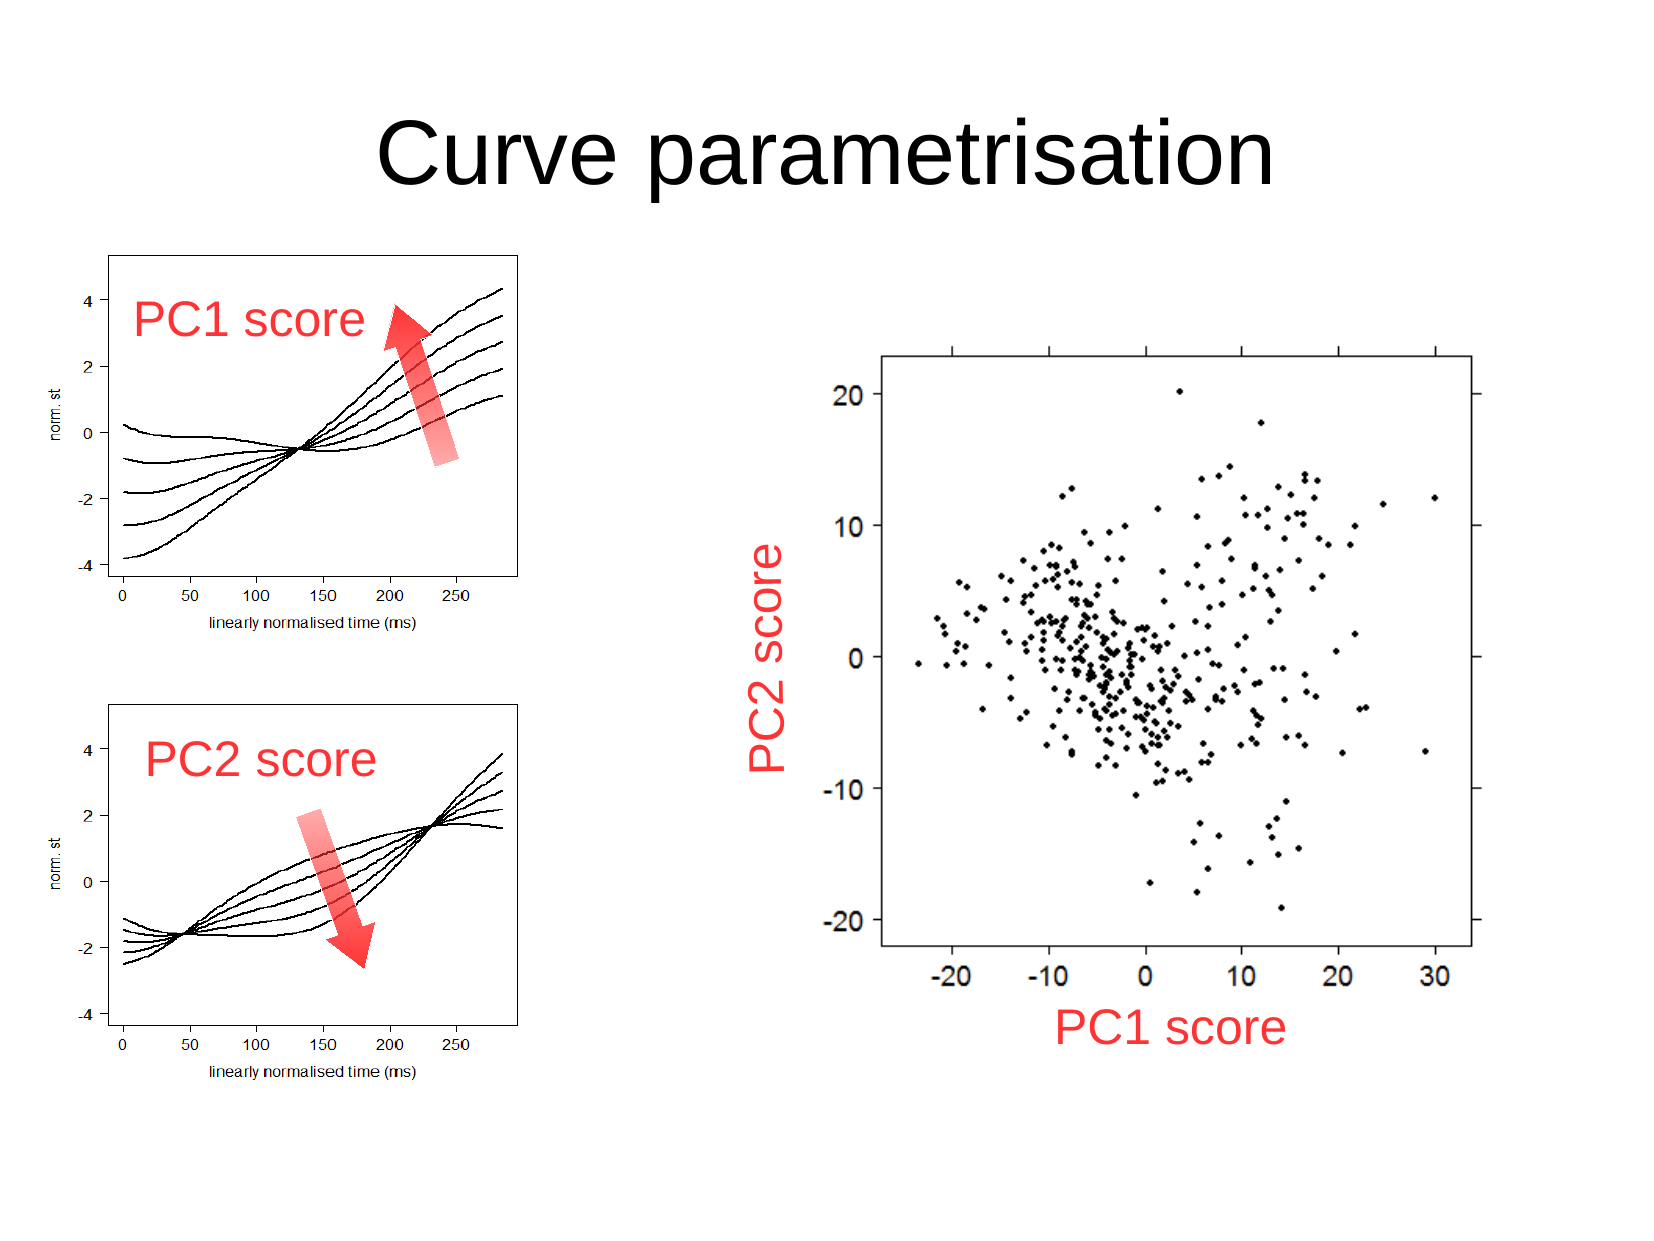

# Curve parametrisation
PC1 score
PC2 score
PC2 score
PC1 score